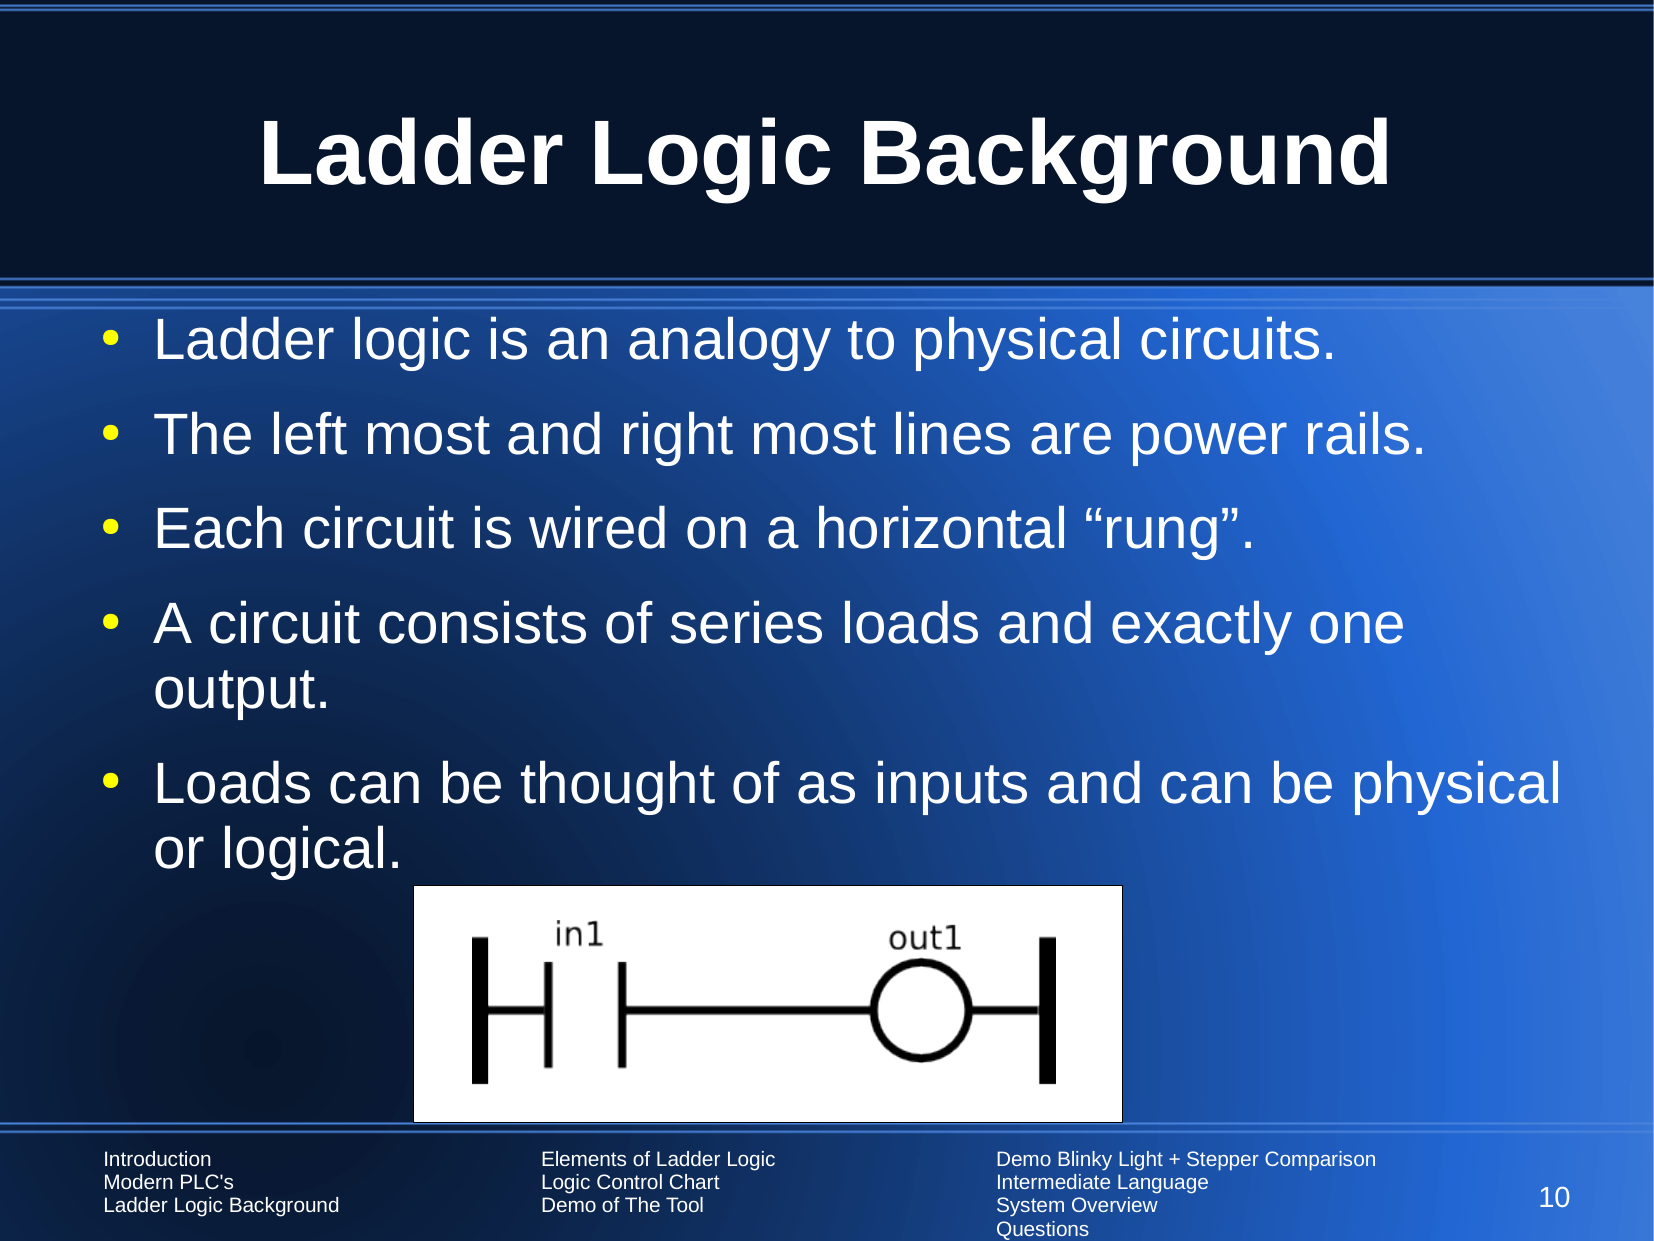

# Ladder Logic Background
Ladder logic is an analogy to physical circuits.
The left most and right most lines are power rails.
Each circuit is wired on a horizontal “rung”.
A circuit consists of series loads and exactly one output.
Loads can be thought of as inputs and can be physical or logical.
10